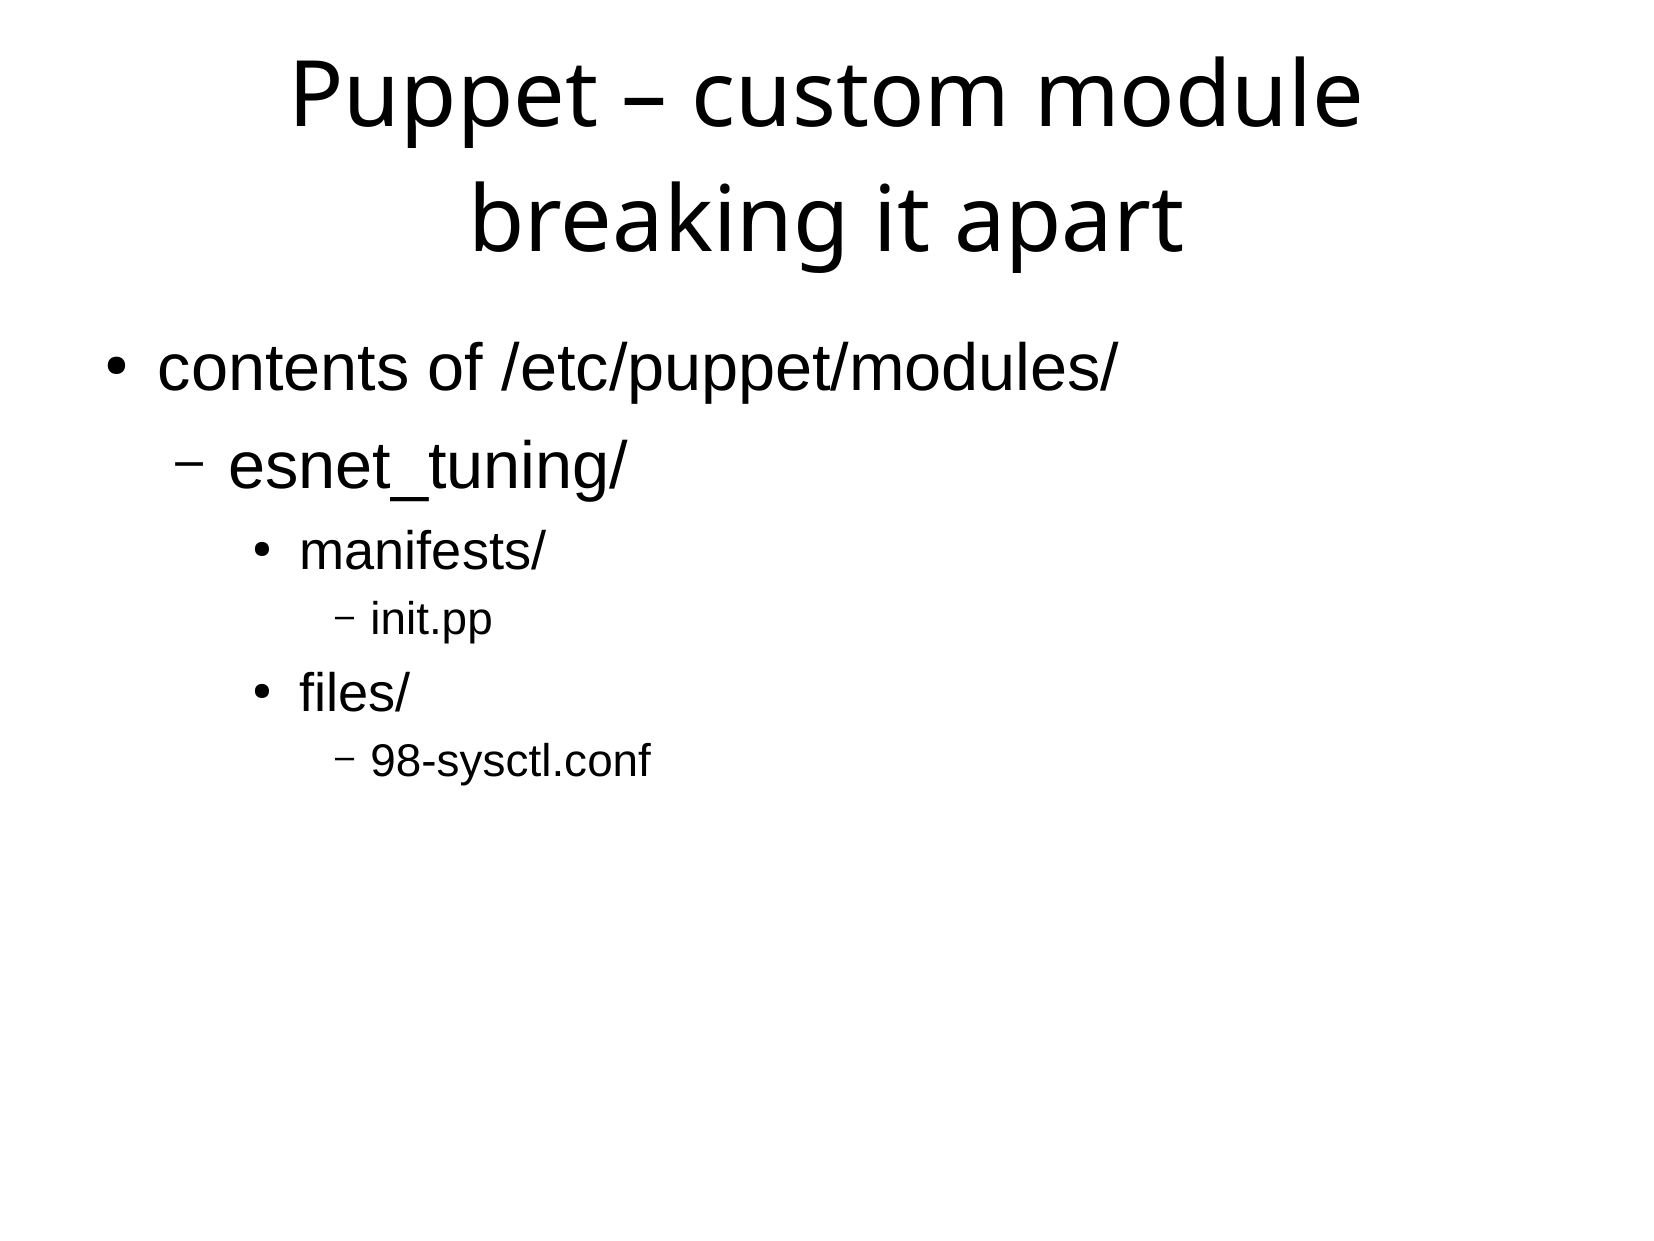

# Puppet – custom module breaking it apart
contents of /etc/puppet/modules/
esnet_tuning/
manifests/
init.pp
files/
98-sysctl.conf